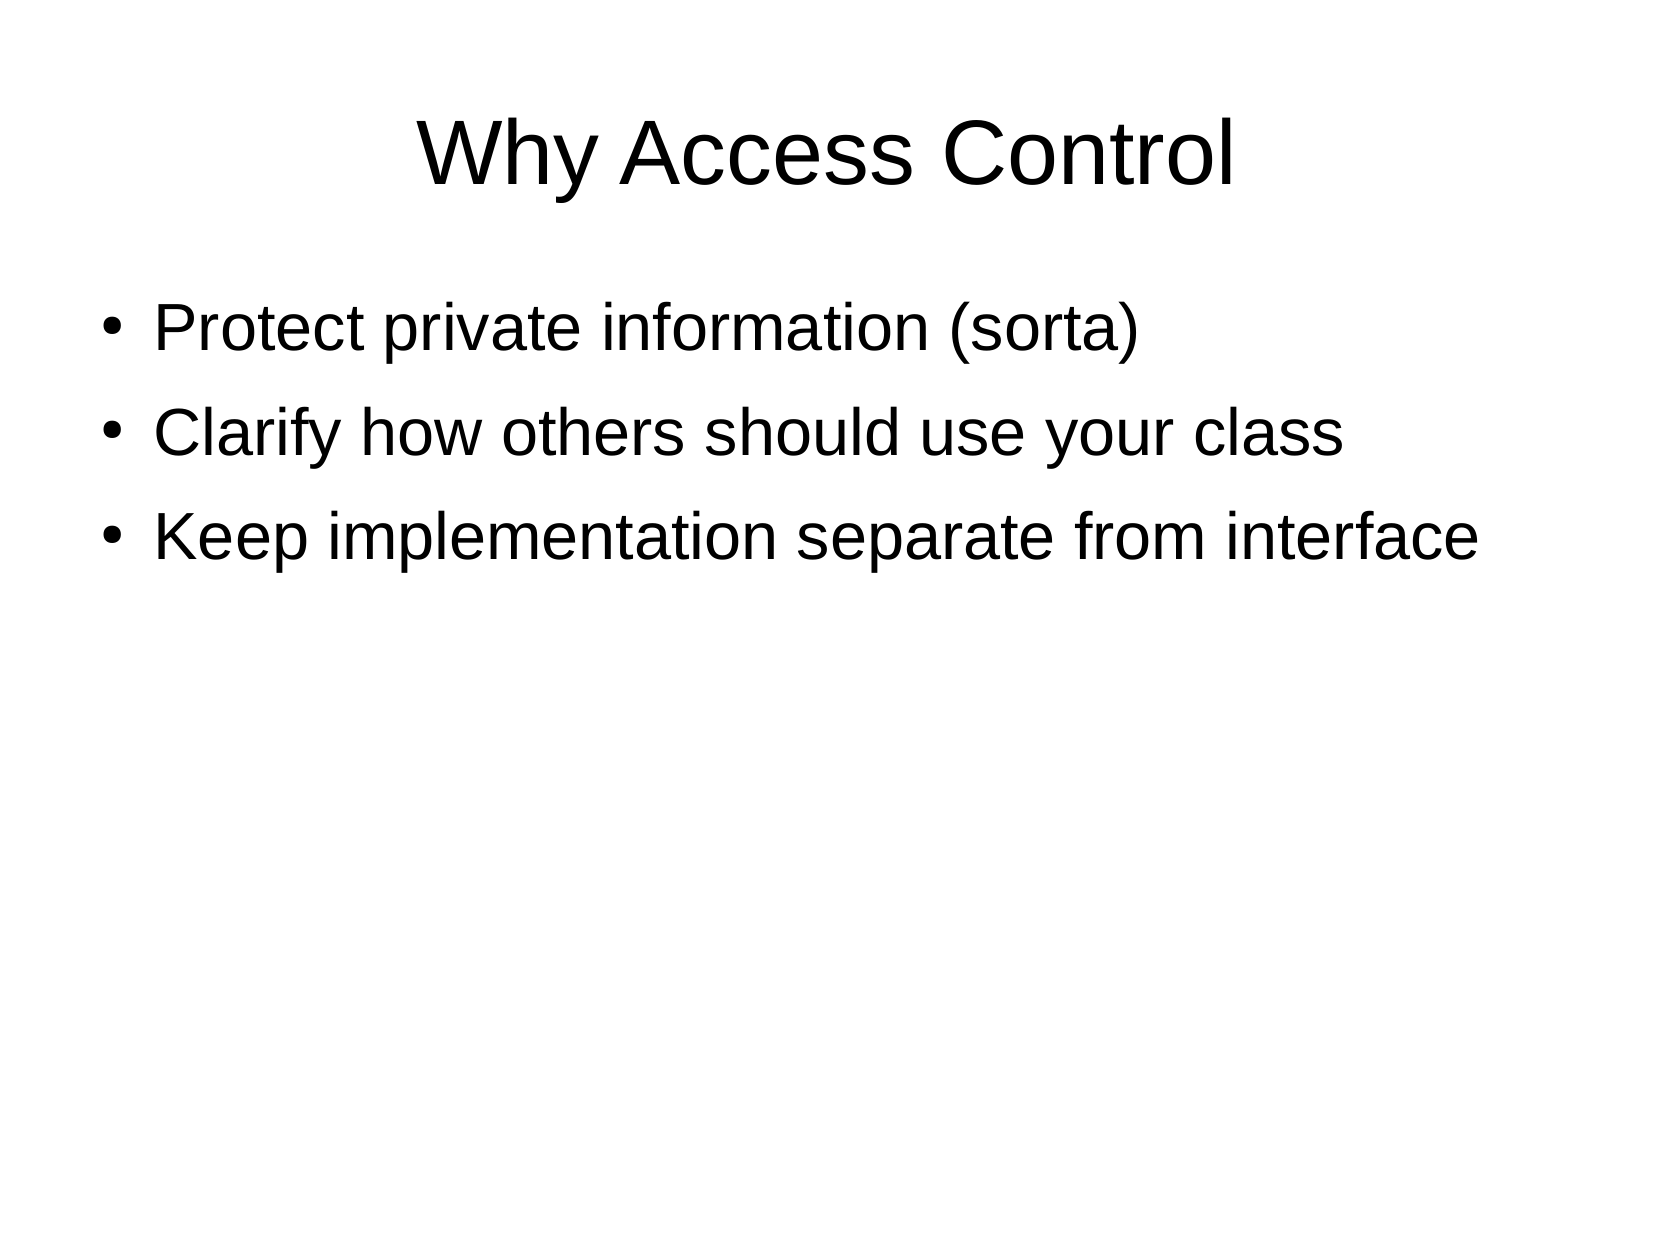

# Why Access Control
Protect private information (sorta)
Clarify how others should use your class
Keep implementation separate from interface